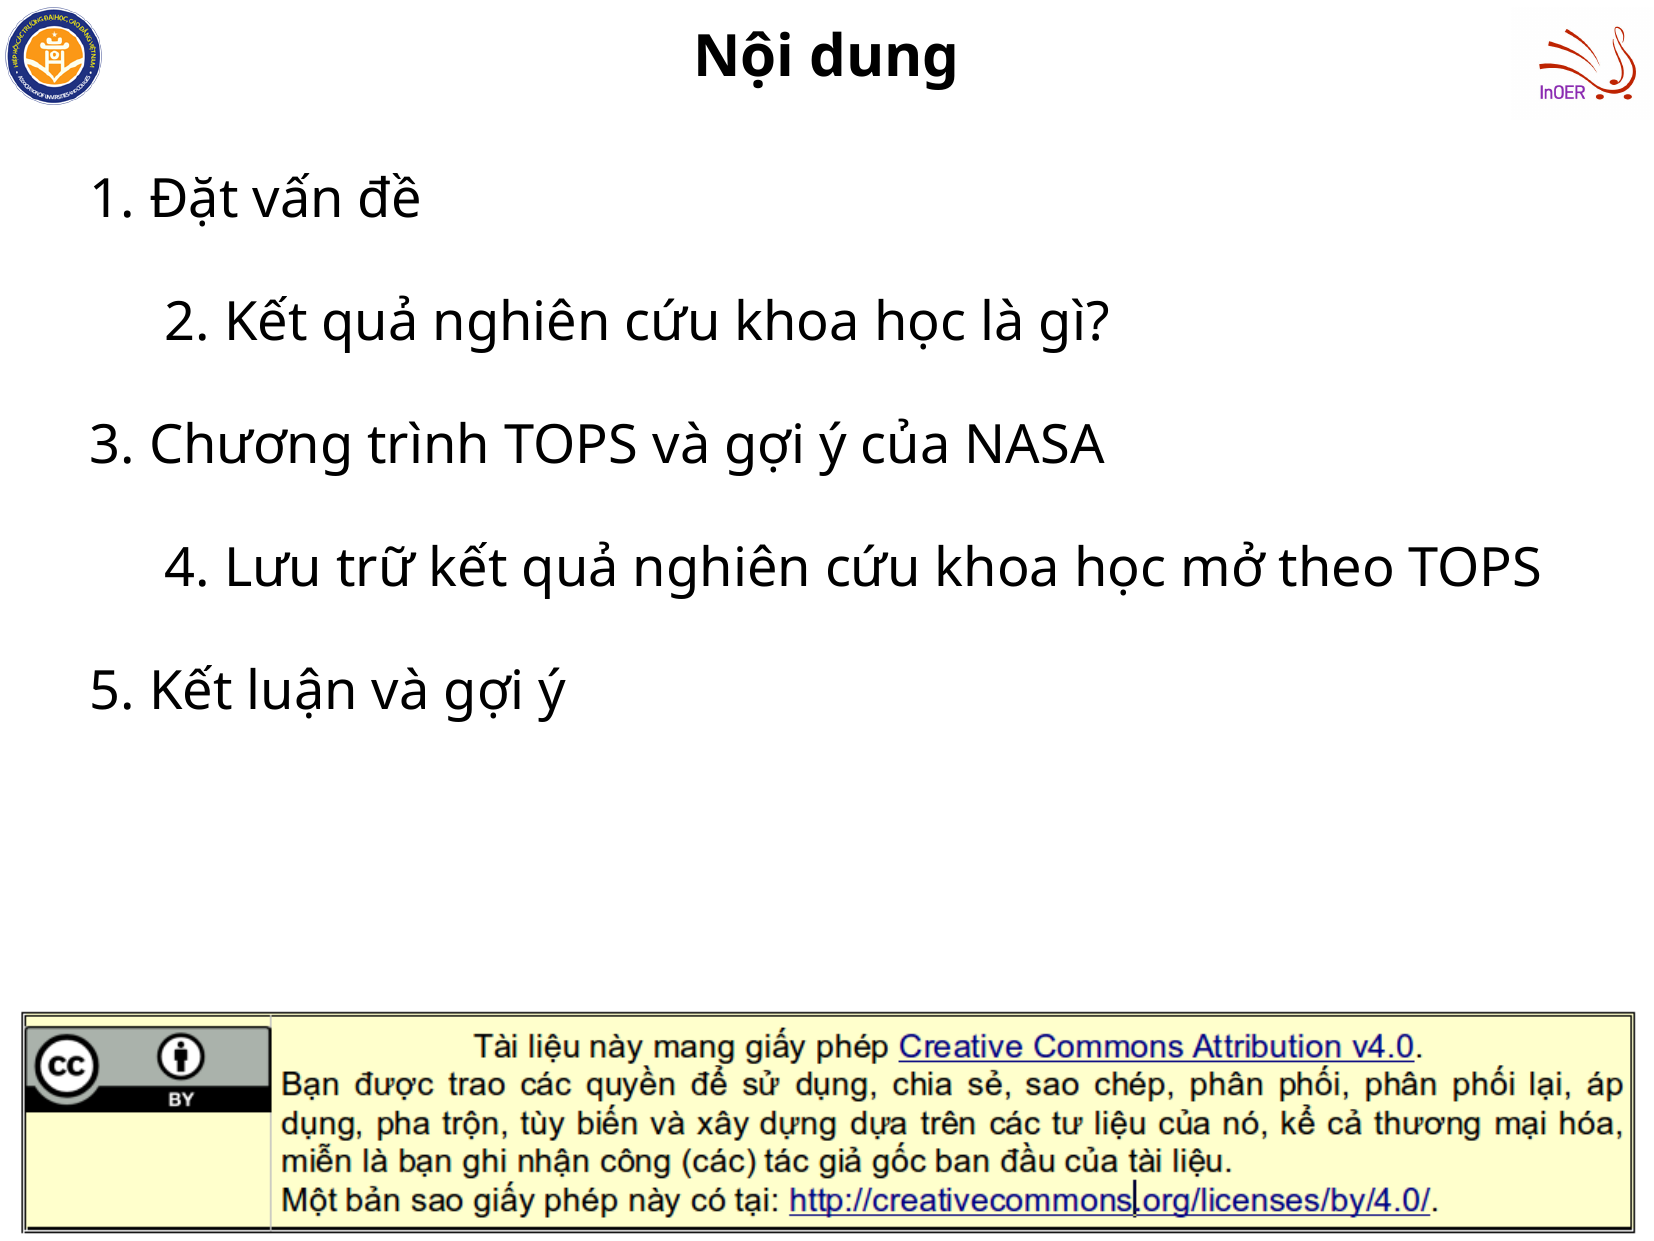

# Nội dung
1. Đặt vấn đề
	2. Kết quả nghiên cứu khoa học là gì?
3. Chương trình TOPS và gợi ý của NASA
	4. Lưu trữ kết quả nghiên cứu khoa học mở theo TOPS
5. Kết luận và gợi ý